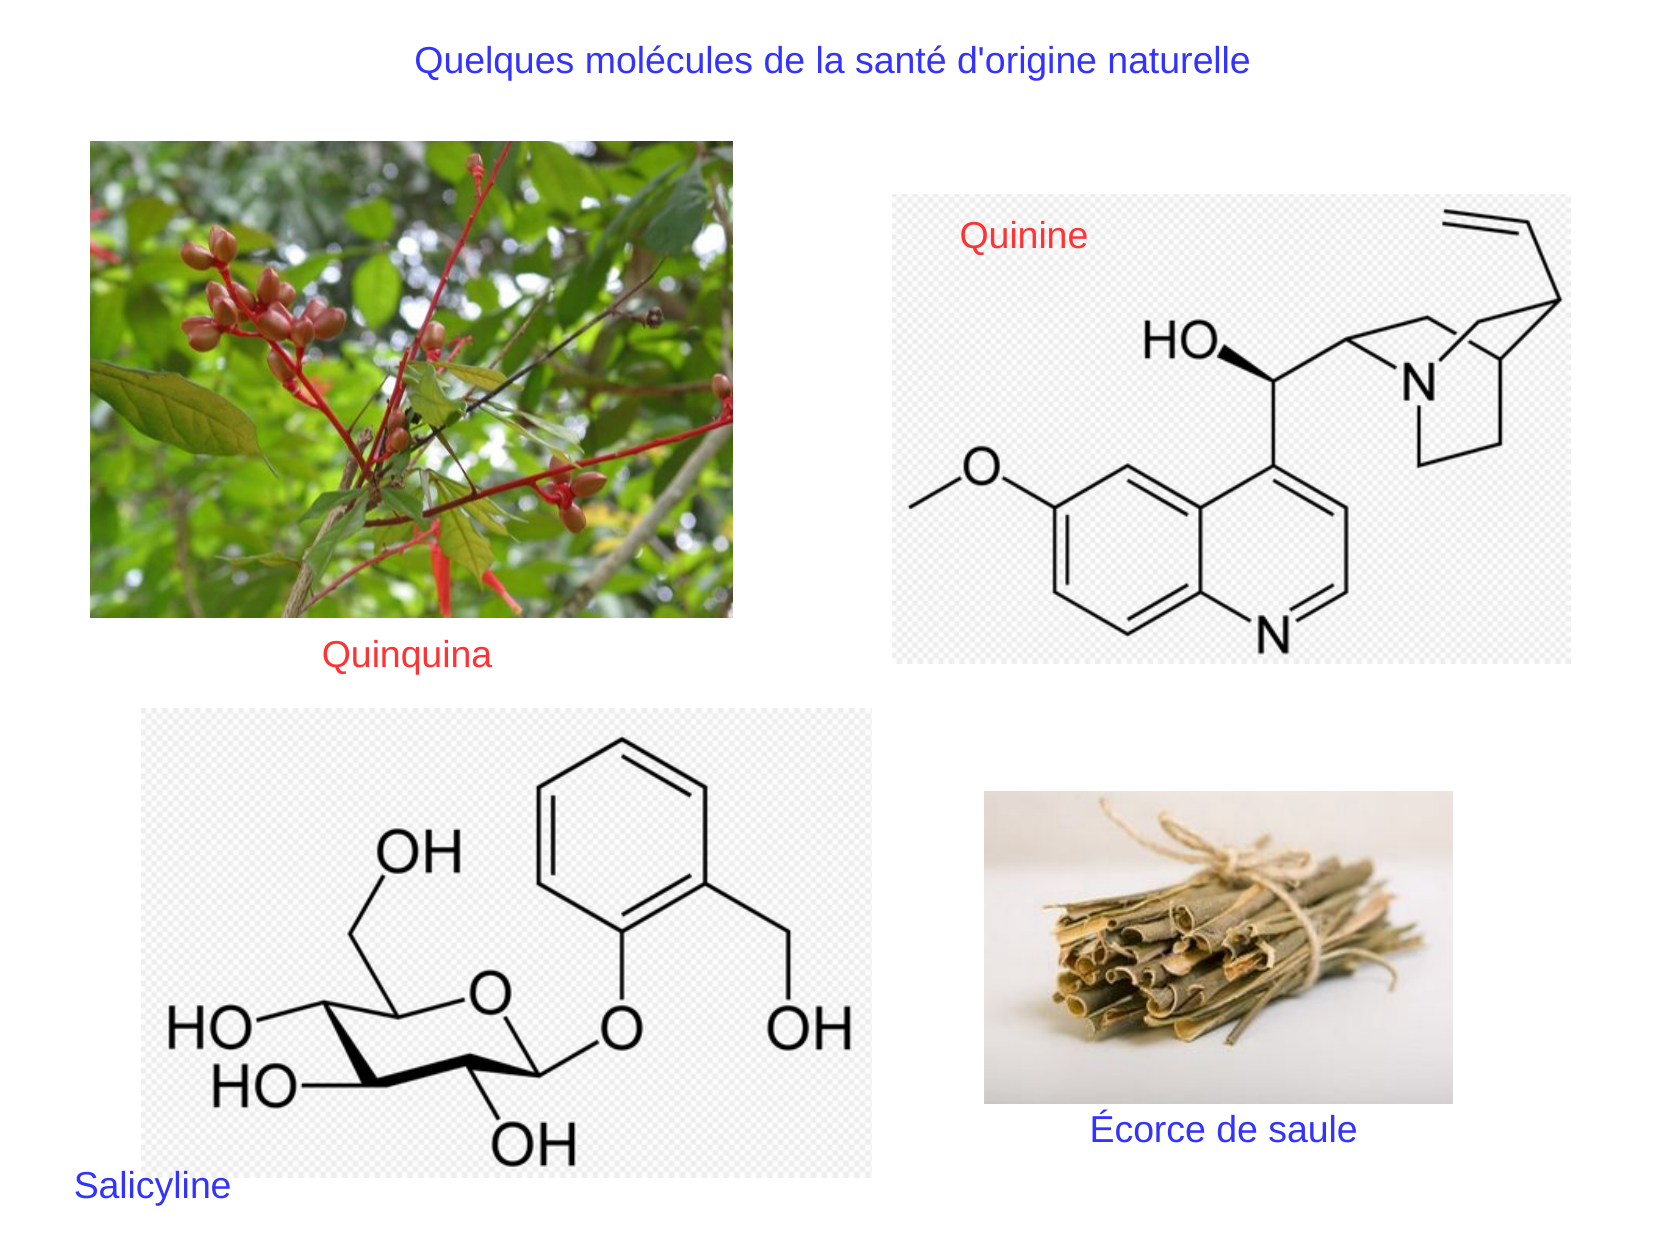

Quelques molécules de la santé d'origine naturelle
Quinine
Quinquina
Écorce de saule
Salicyline